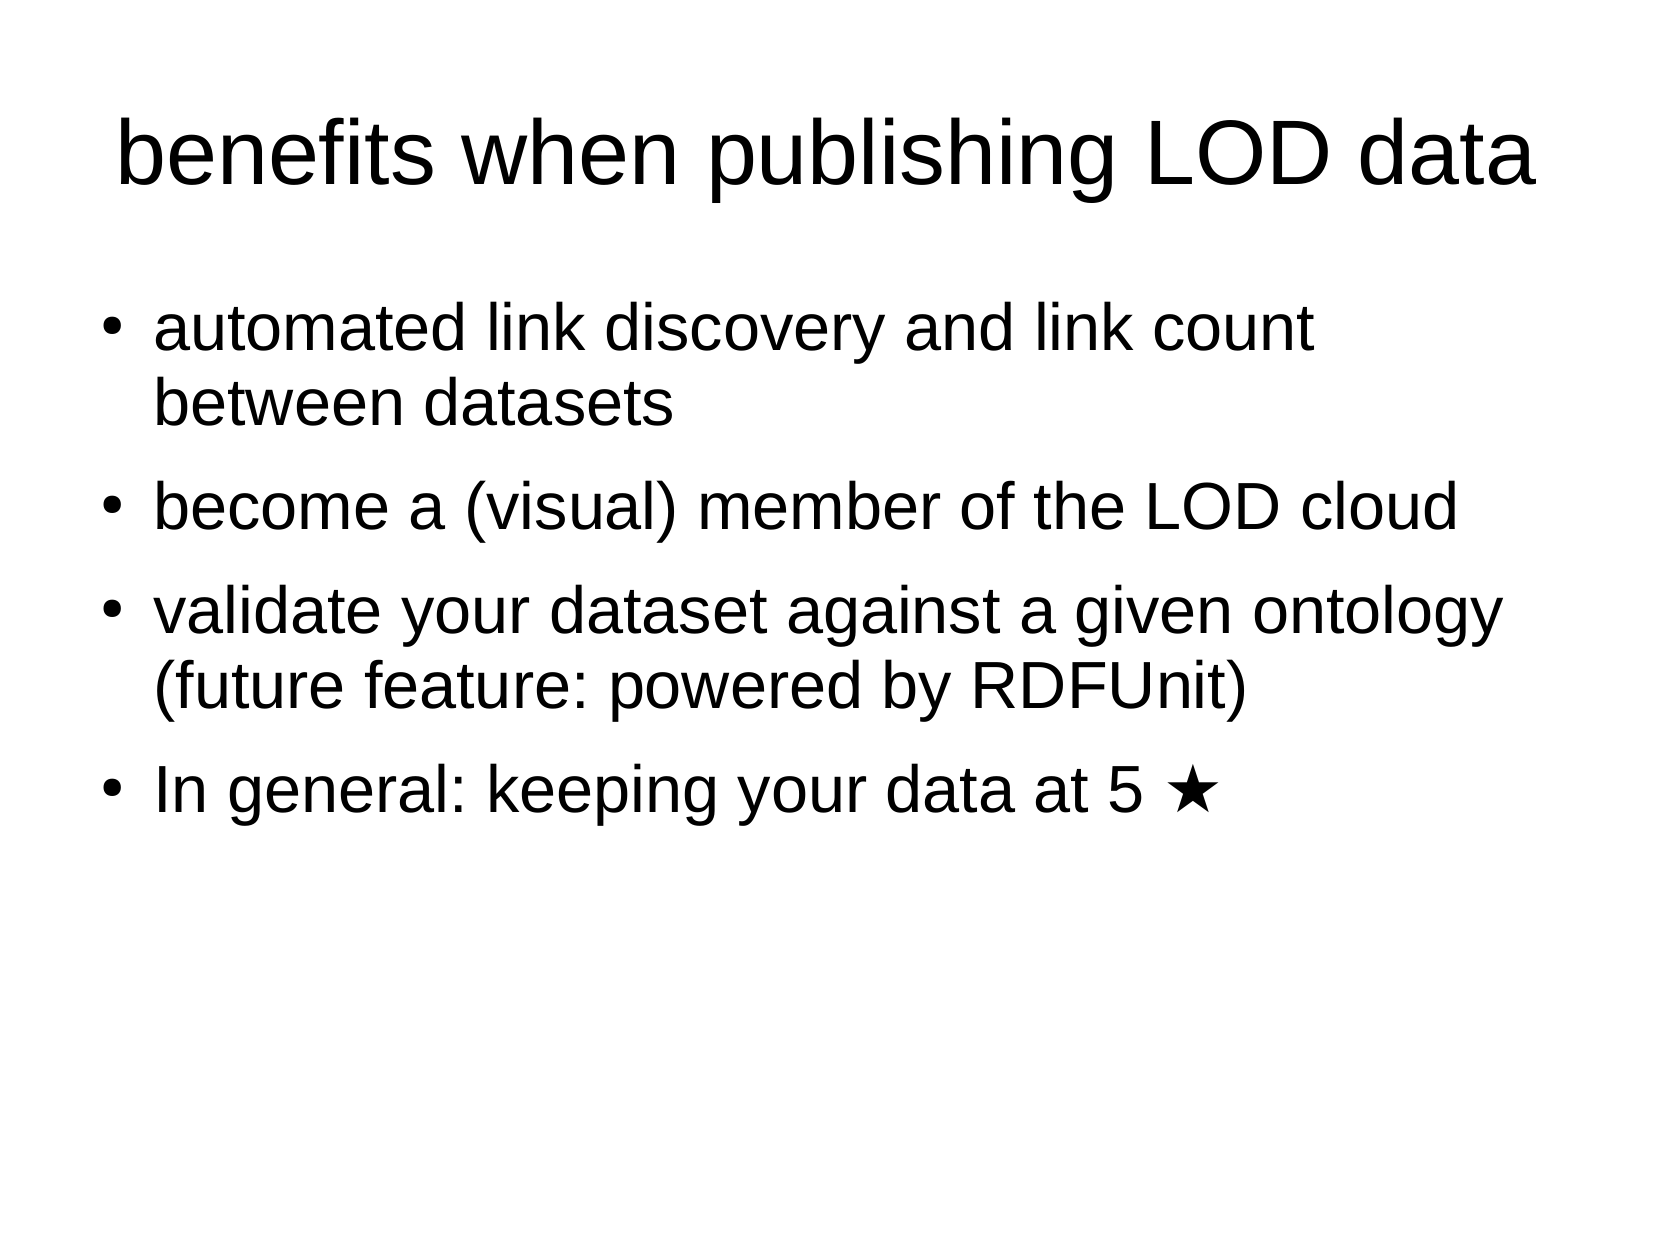

# benefits when publishing LOD data
automated link discovery and link count between datasets
become a (visual) member of the LOD cloud
validate your dataset against a given ontology (future feature: powered by RDFUnit)
In general: keeping your data at 5 ★